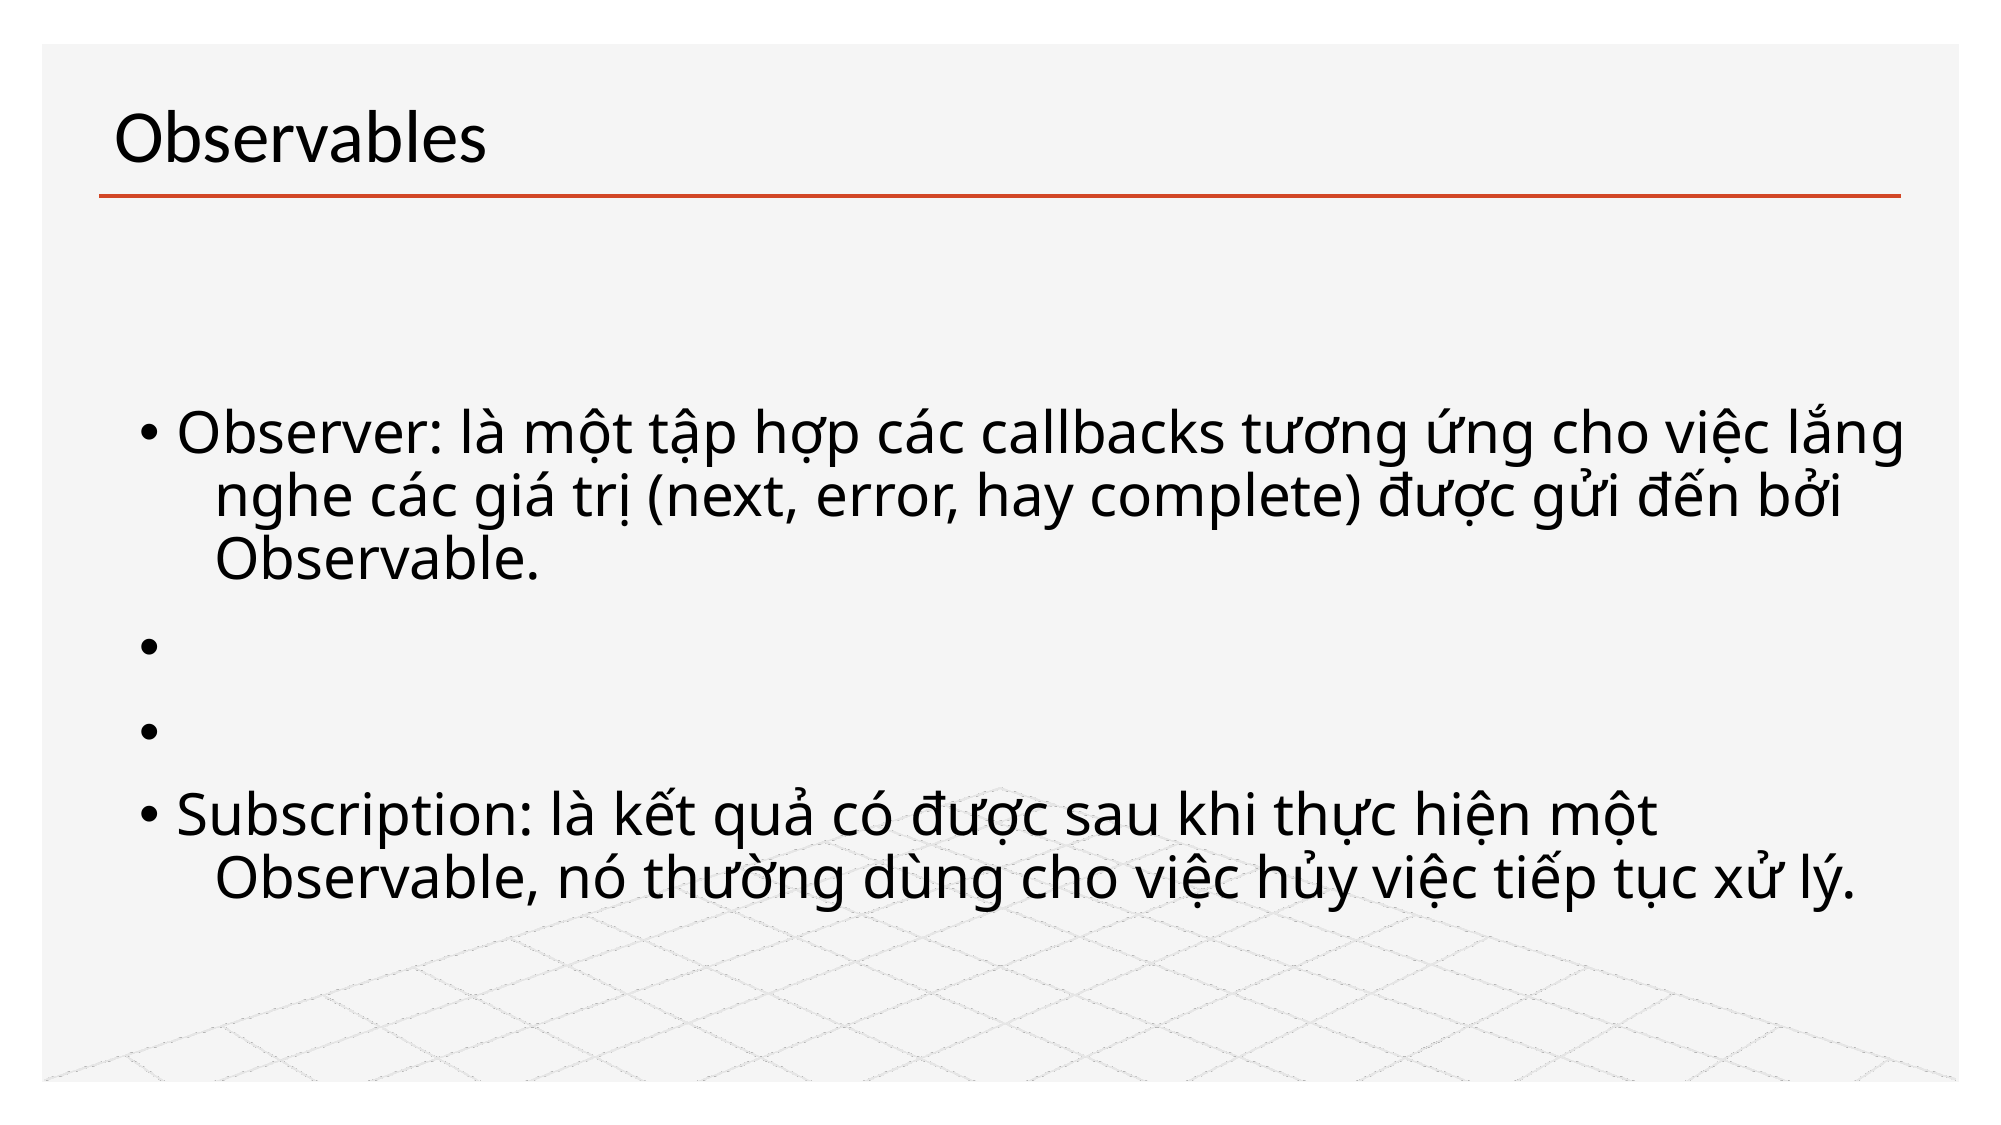

Observables
#
Observer: là một tập hợp các callbacks tương ứng cho việc lắng nghe các giá trị (next, error, hay complete) được gửi đến bởi Observable.
Subscription: là kết quả có được sau khi thực hiện một Observable, nó thường dùng cho việc hủy việc tiếp tục xử lý.